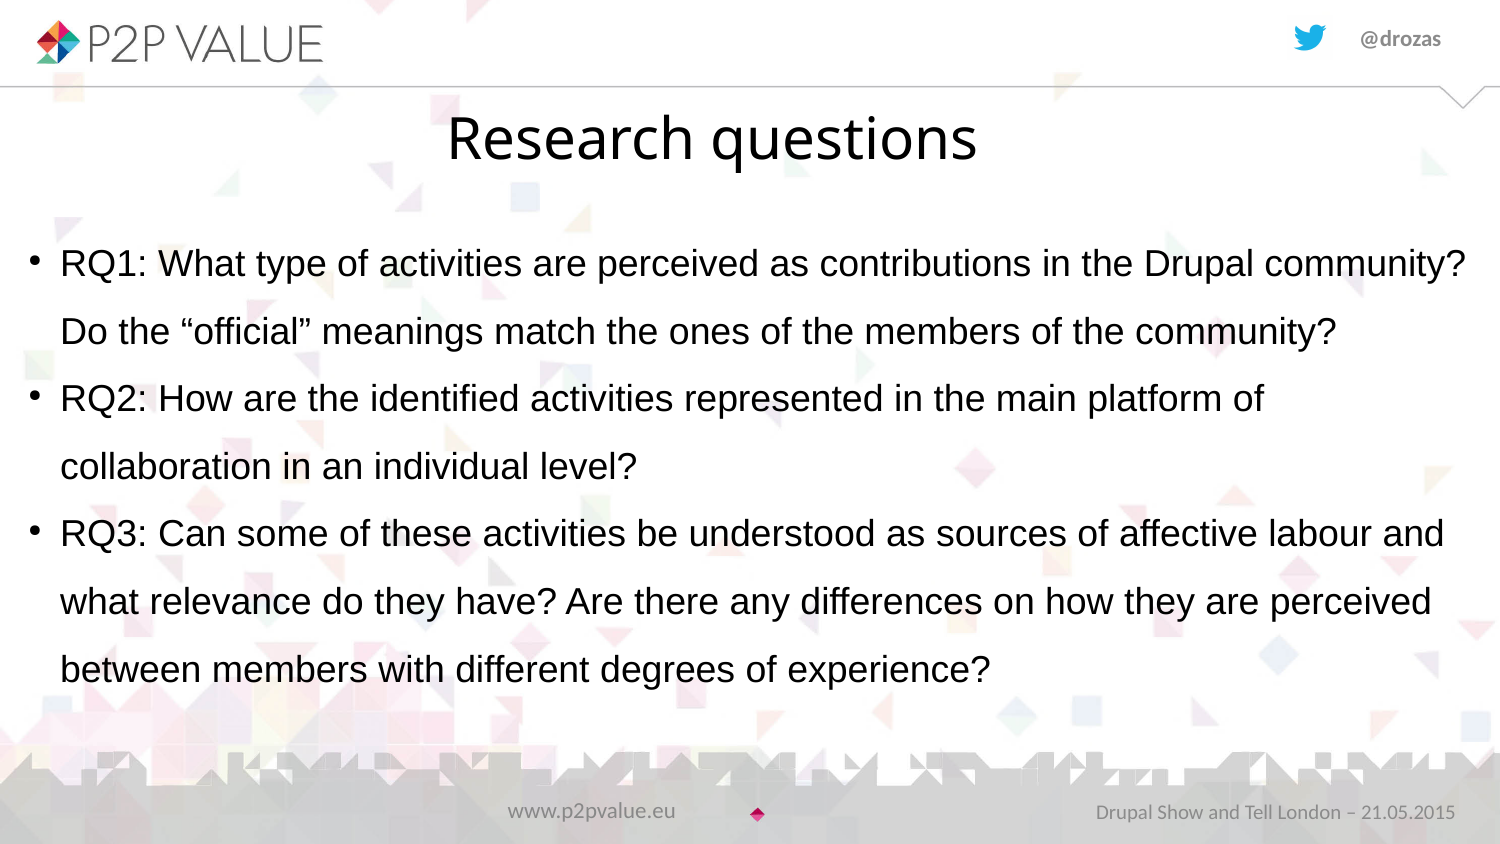

@drozas
# Research questions
RQ1: What type of activities are perceived as contributions in the Drupal community? Do the “official” meanings match the ones of the members of the community?
RQ2: How are the identified activities represented in the main platform of collaboration in an individual level?
RQ3: Can some of these activities be understood as sources of affective labour and what relevance do they have? Are there any differences on how they are perceived between members with different degrees of experience?
Drupal Show and Tell London – 21.05.2015
www.p2pvalue.eu